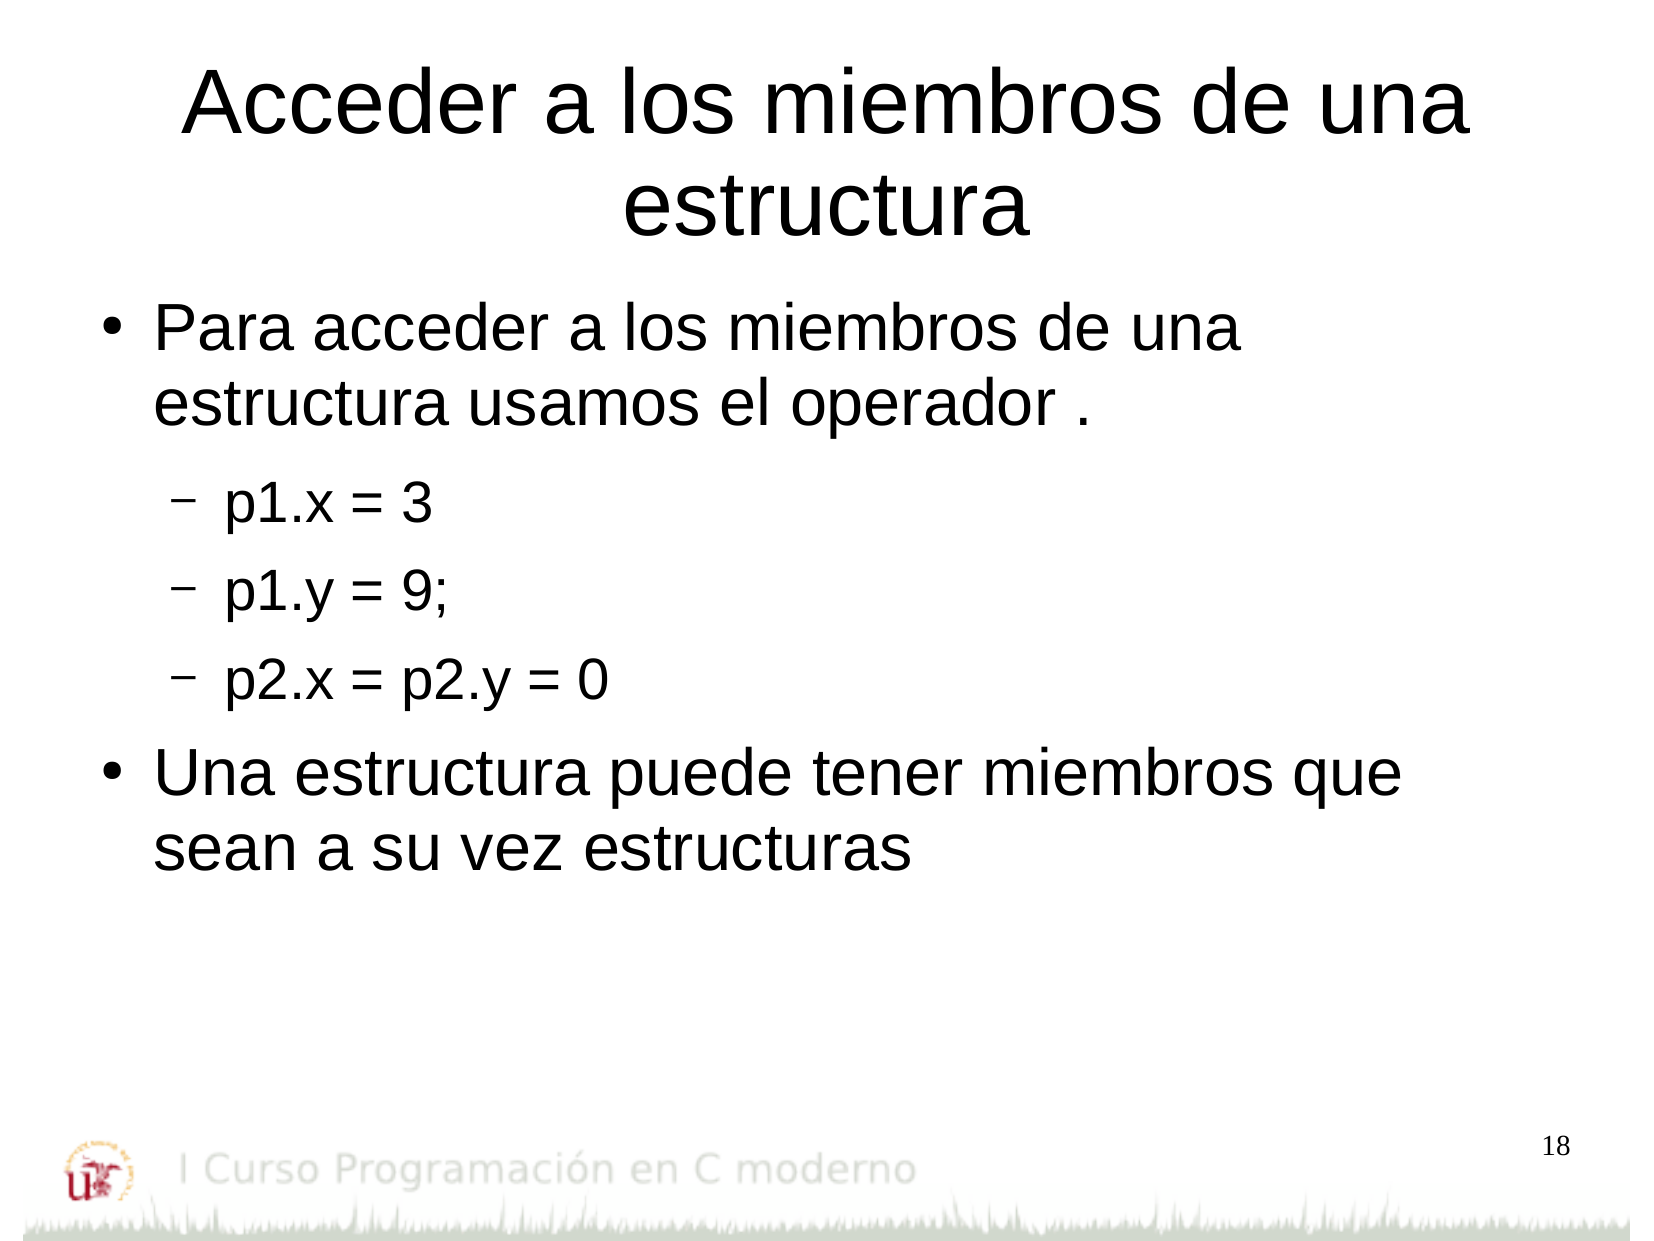

# Acceder a los miembros de una estructura
Para acceder a los miembros de una estructura usamos el operador .
p1.x = 3
p1.y = 9;
p2.x = p2.y = 0
Una estructura puede tener miembros que sean a su vez estructuras
18